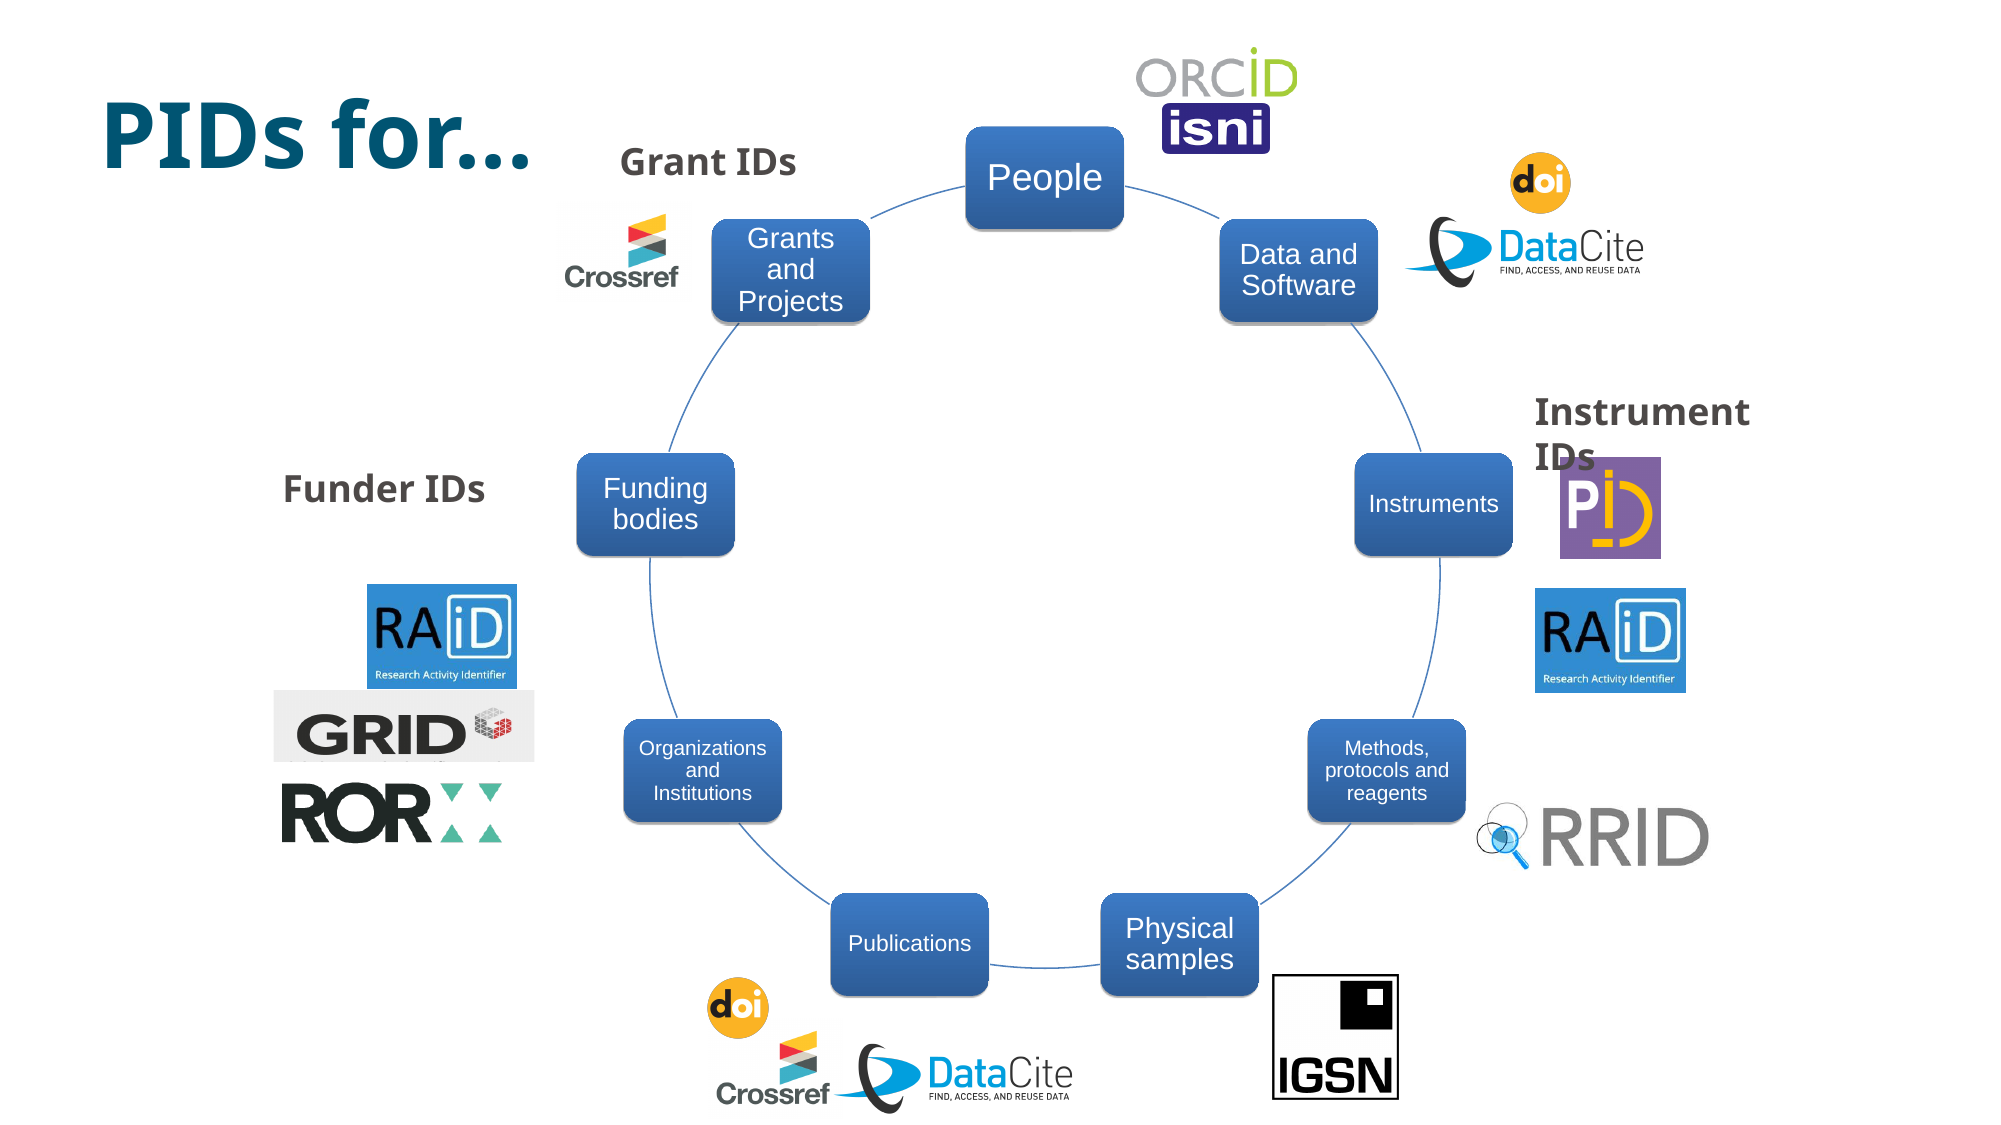

# PIDs for...
People
Grants and Projects
Data and Software
Funding bodies
Instruments
Organizations and Institutions
Methods, protocols and reagents
Publications
Physical samples
Grant IDs
Instrument IDs
Funder IDs